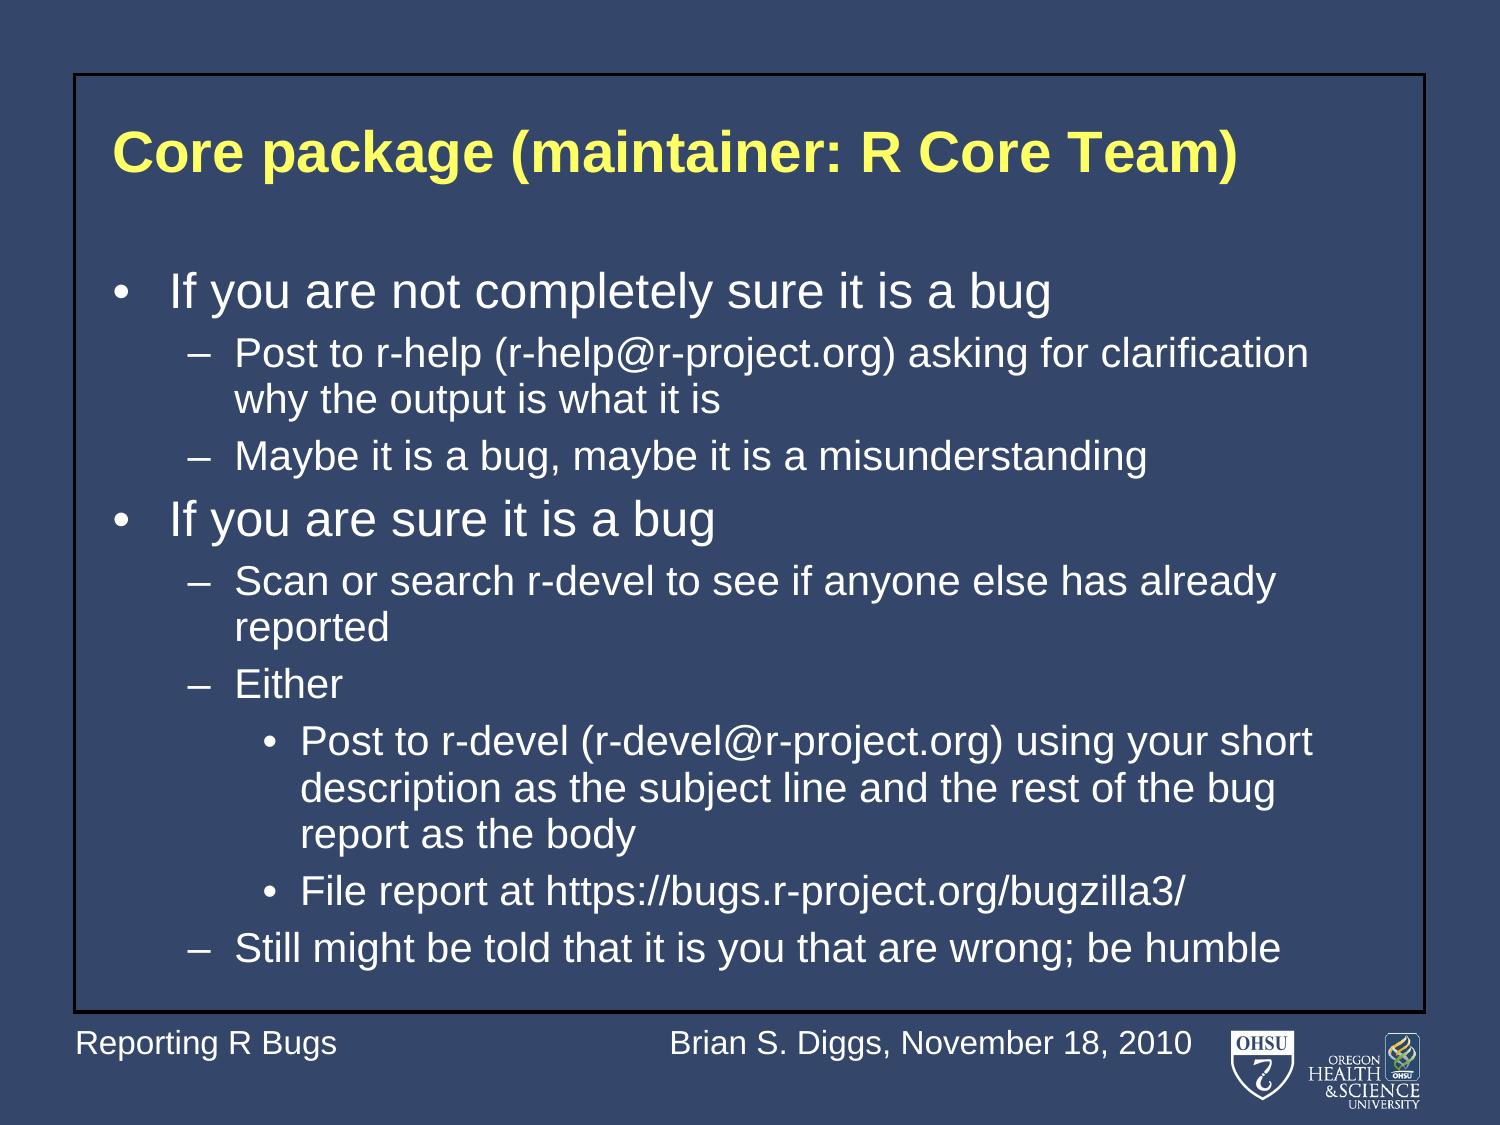

# Core package (maintainer: R Core Team)
If you are not completely sure it is a bug
Post to r-help (r-help@r-project.org) asking for clarification why the output is what it is
Maybe it is a bug, maybe it is a misunderstanding
If you are sure it is a bug
Scan or search r-devel to see if anyone else has already reported
Either
Post to r-devel (r-devel@r-project.org) using your short description as the subject line and the rest of the bug report as the body
File report at https://bugs.r-project.org/bugzilla3/
Still might be told that it is you that are wrong; be humble
Reporting R Bugs  Brian S. Diggs, November 18, 2010